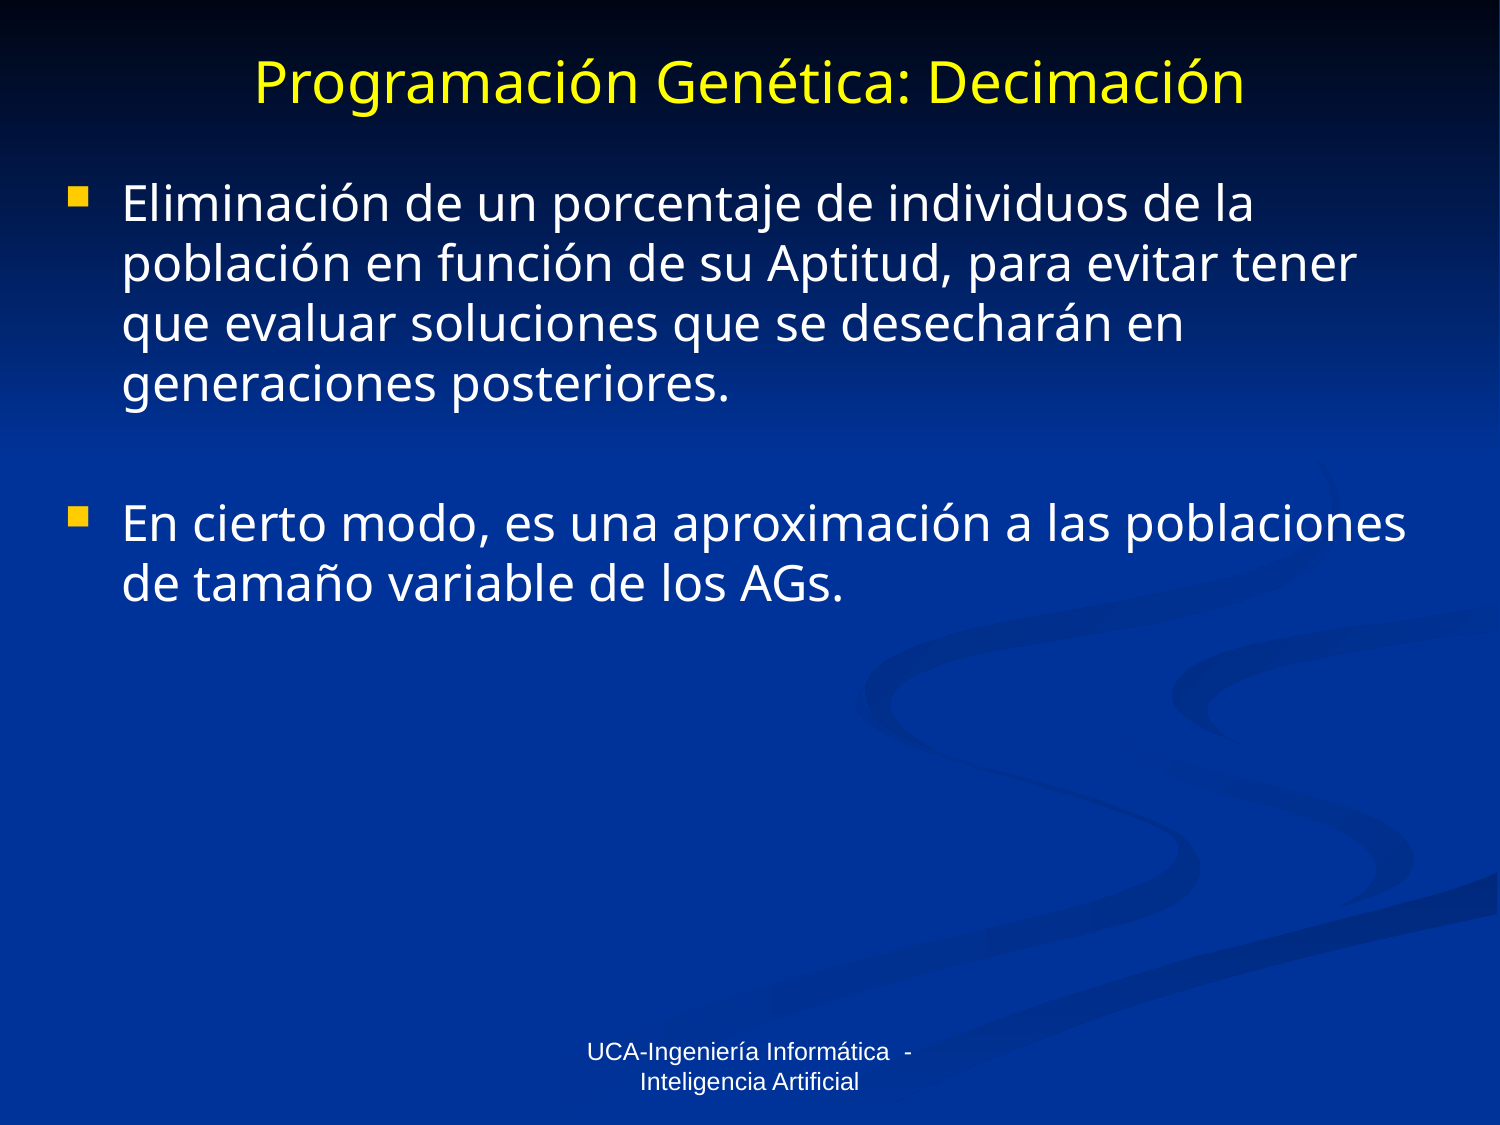

# Programación Genética: Decimación
Eliminación de un porcentaje de individuos de la población en función de su Aptitud, para evitar tener que evaluar soluciones que se desecharán en generaciones posteriores.
En cierto modo, es una aproximación a las poblaciones de tamaño variable de los AGs.
UCA-Ingeniería Informática - Inteligencia Artificial